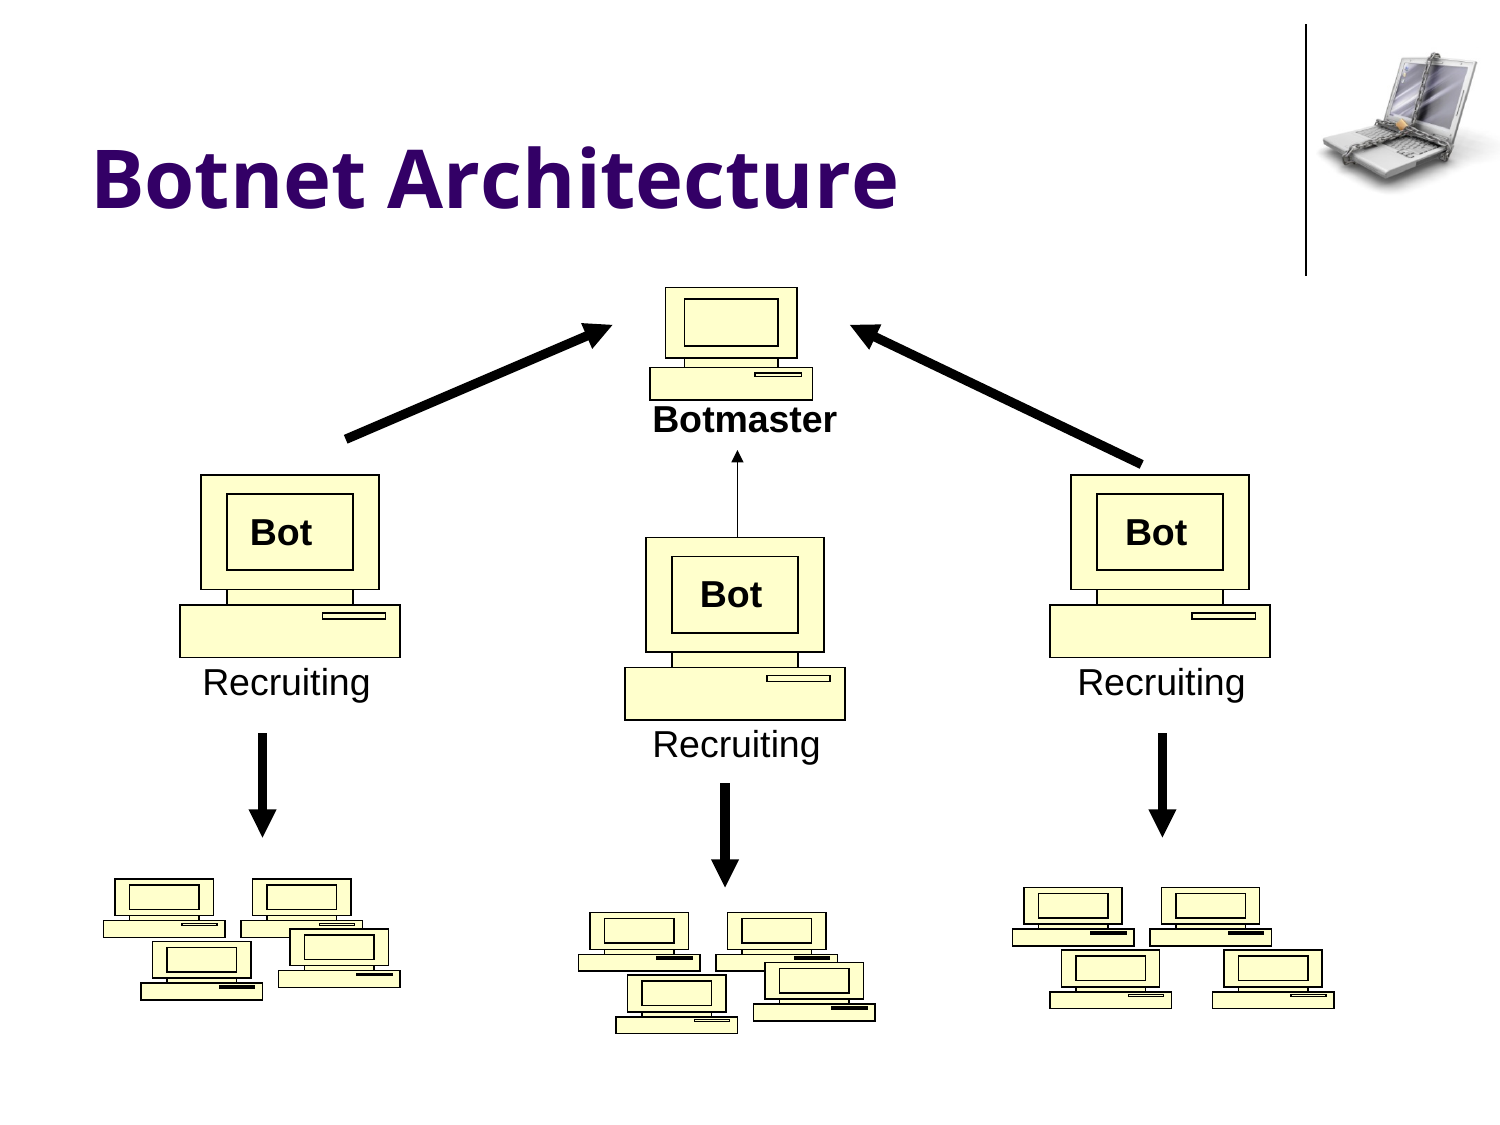

# Botnet Architecture
Botmaster
Bot
Bot
Bot
Recruiting
Recruiting
Recruiting